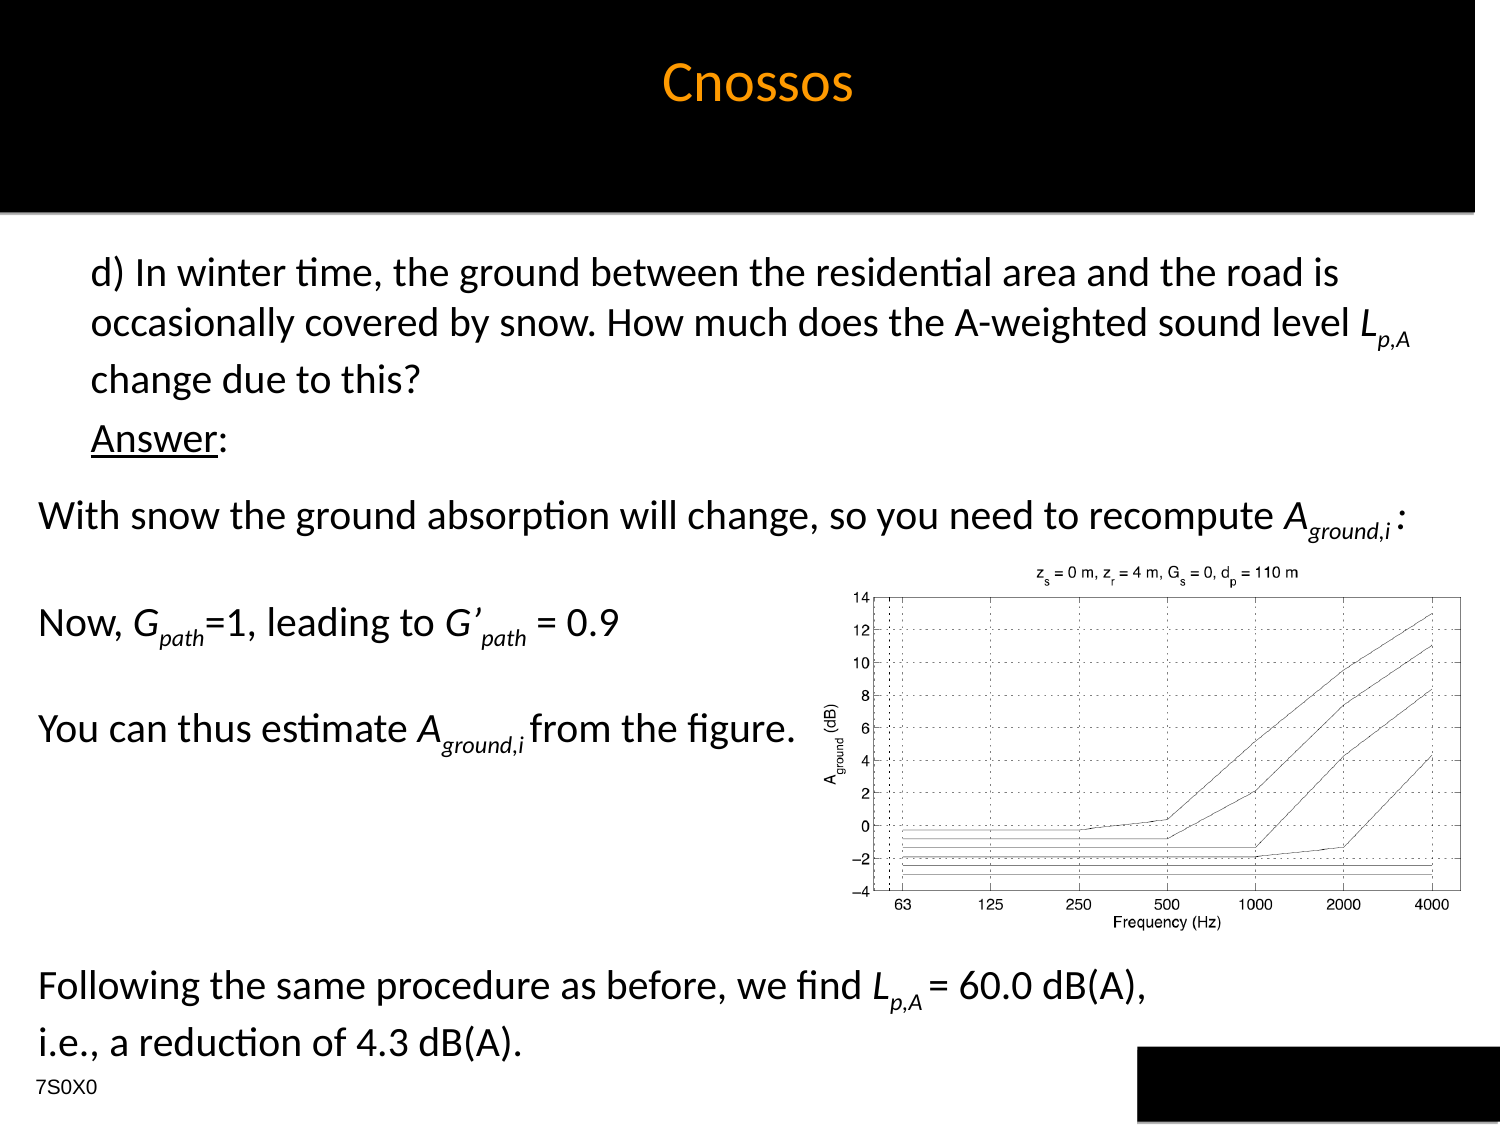

# Cnossos
d) In winter time, the ground between the residential area and the road is occasionally covered by snow. How much does the A-weighted sound level Lp,A change due to this?
Answer:
With snow the ground absorption will change, so you need to recompute Aground,i :
Now, Gpath=1, leading to G’path = 0.9
You can thus estimate Aground,i from the figure.
Following the same procedure as before, we find Lp,A = 60.0 dB(A),
i.e., a reduction of 4.3 dB(A).
7S0X0
2017/02/09
PAGE